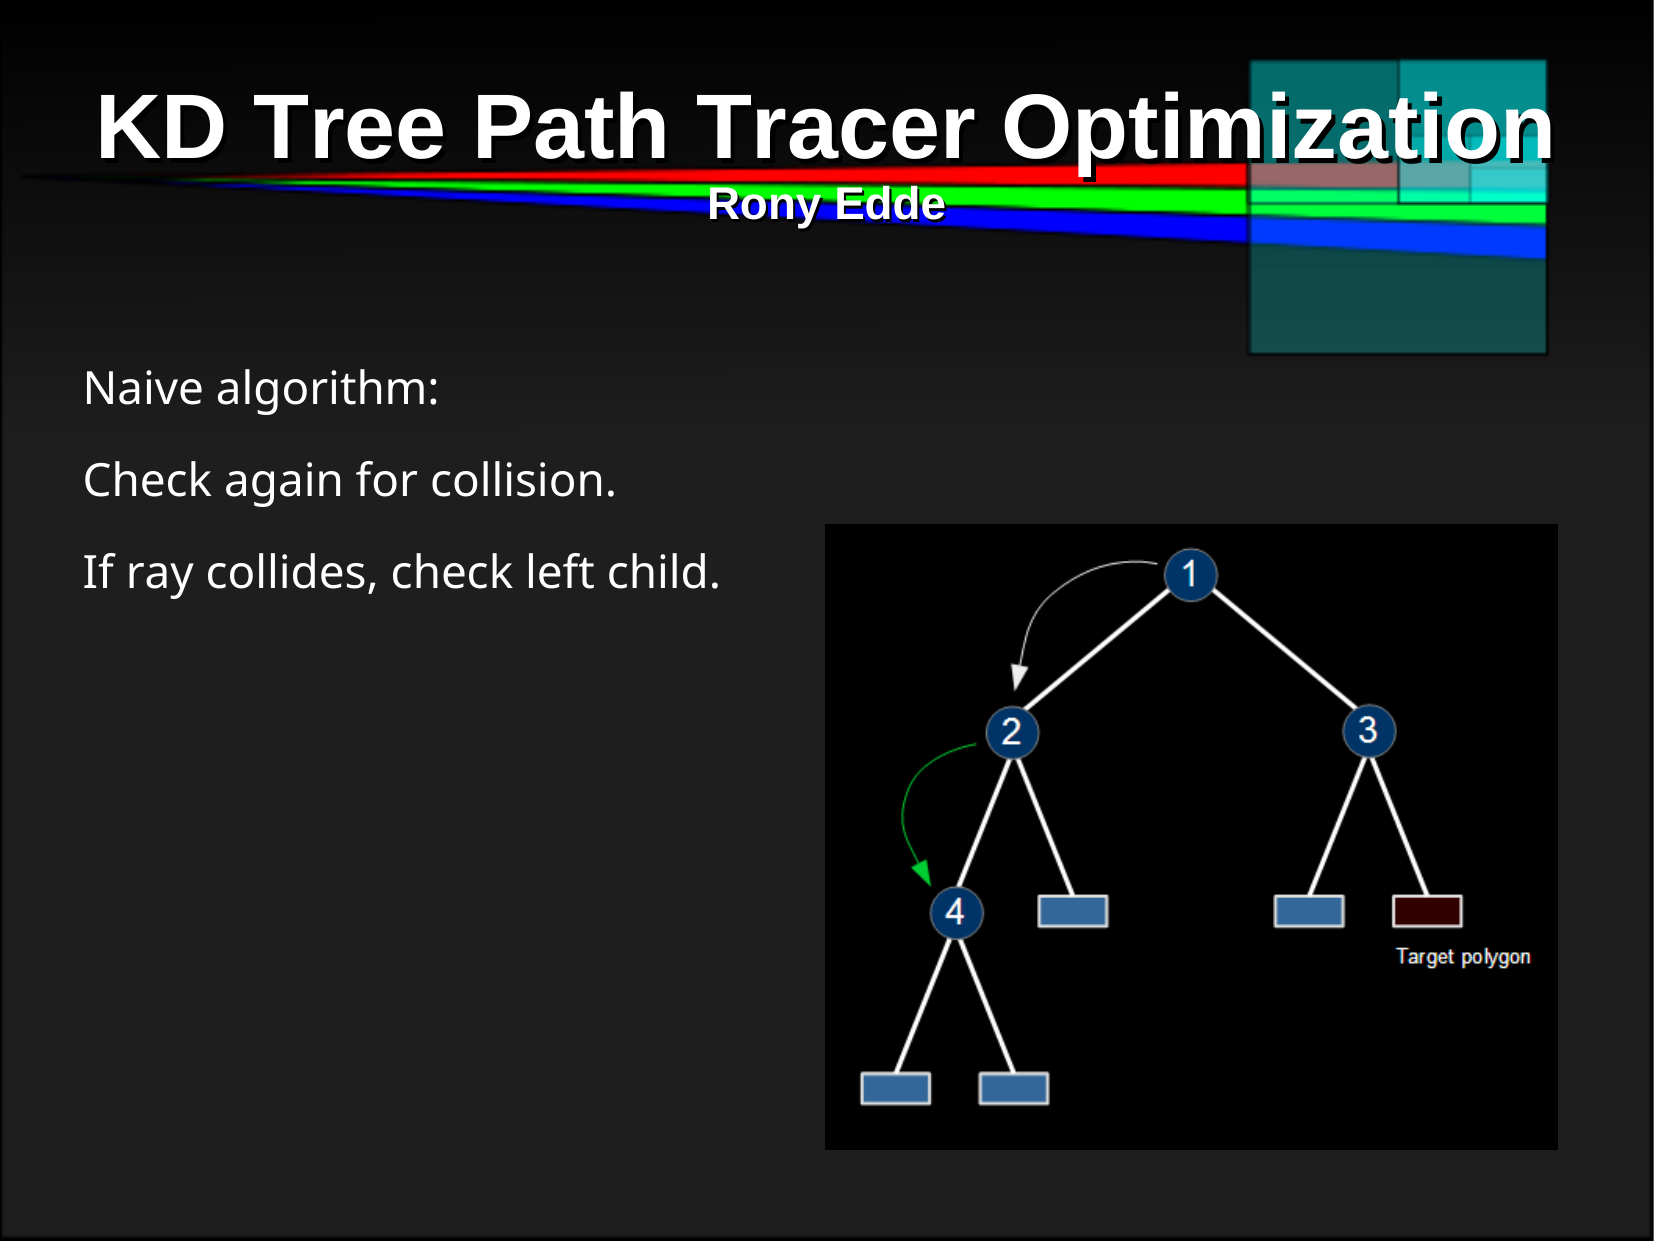

KD Tree Path Tracer Optimization
Rony Edde
# Naive algorithm:
Check again for collision.
If ray collides, check left child.